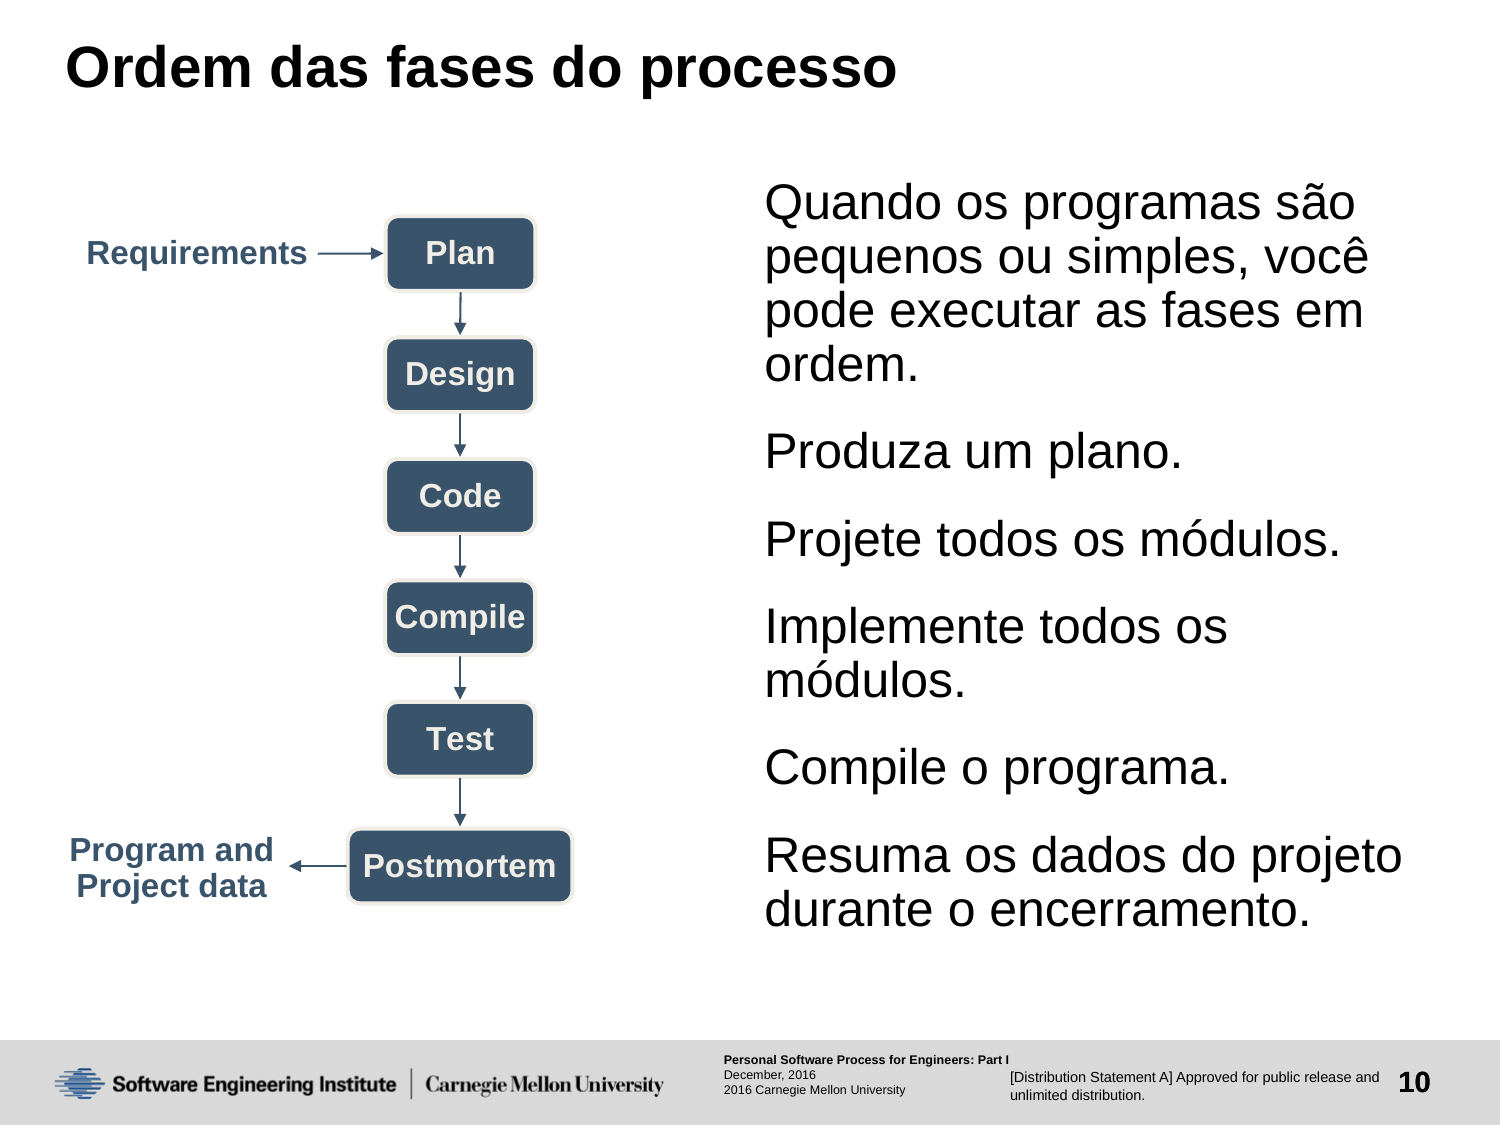

# Ordem das fases do processo
Quando os programas são pequenos ou simples, você pode executar as fases em ordem.
Produza um plano.
Projete todos os módulos.
Implemente todos os módulos.
Compile o programa.
Resuma os dados do projeto durante o encerramento.